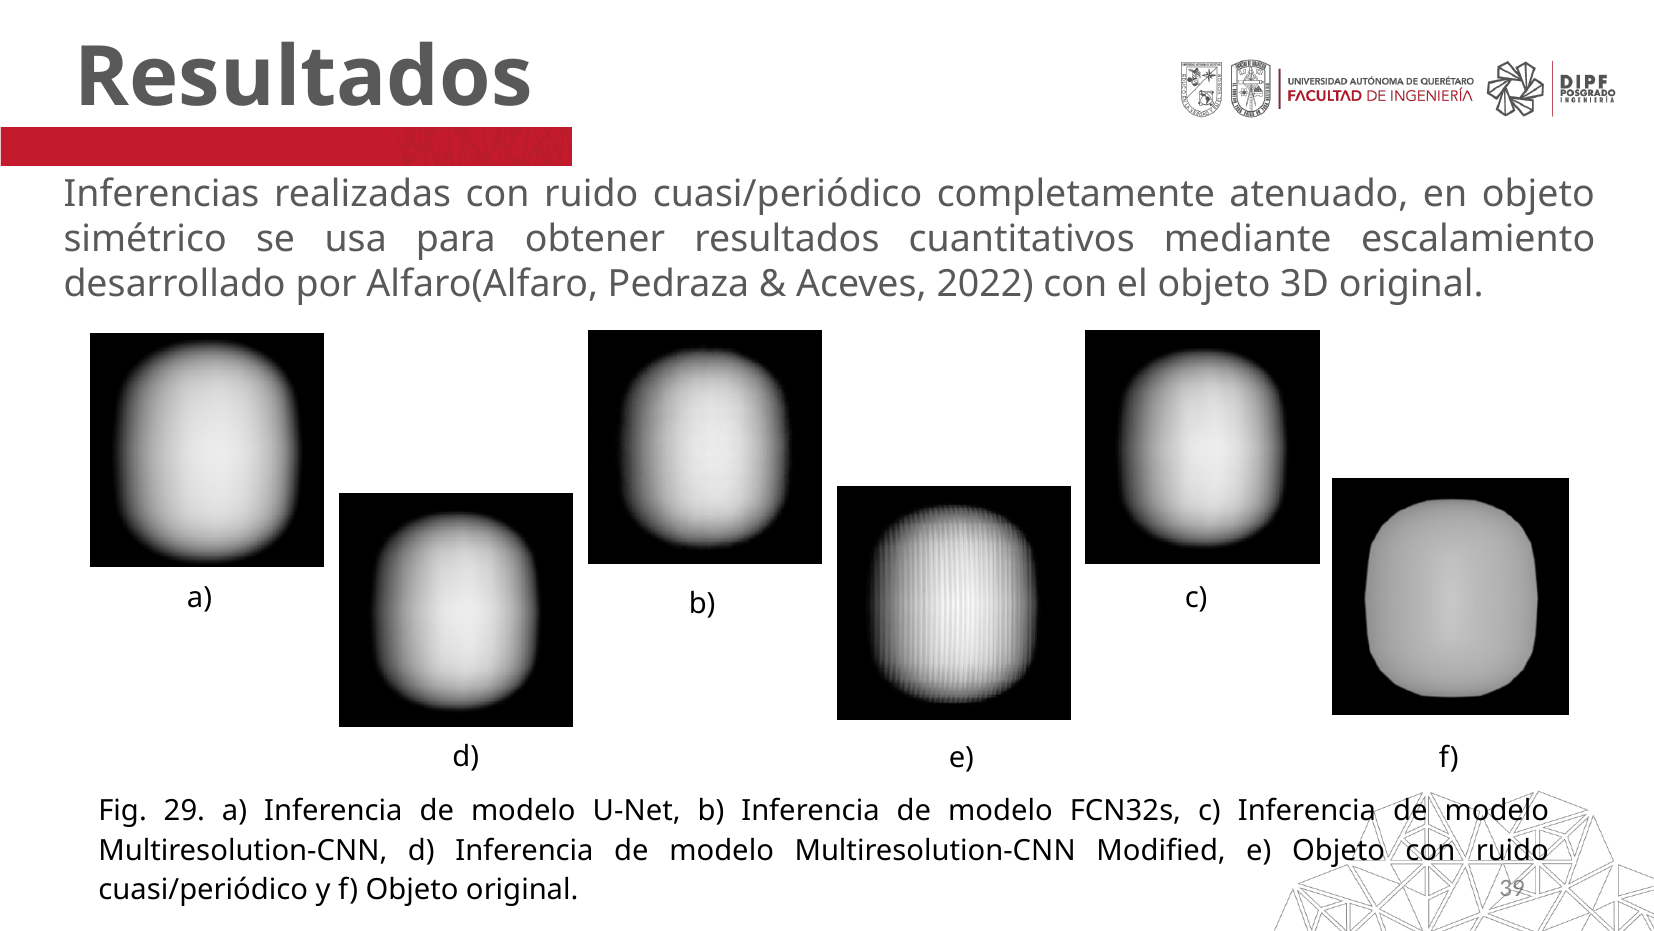

Resultados
Inferencias realizadas con ruido cuasi/periódico completamente atenuado, en objeto simétrico se usa para obtener resultados cuantitativos mediante escalamiento desarrollado por Alfaro(Alfaro, Pedraza & Aceves, 2022) con el objeto 3D original.
a)
c)
b)
d)
e)
f)
Fig. 29. a) Inferencia de modelo U-Net, b) Inferencia de modelo FCN32s, c) Inferencia de modelo Multiresolution-CNN, d) Inferencia de modelo Multiresolution-CNN Modified, e) Objeto con ruido cuasi/periódico y f) Objeto original.
39